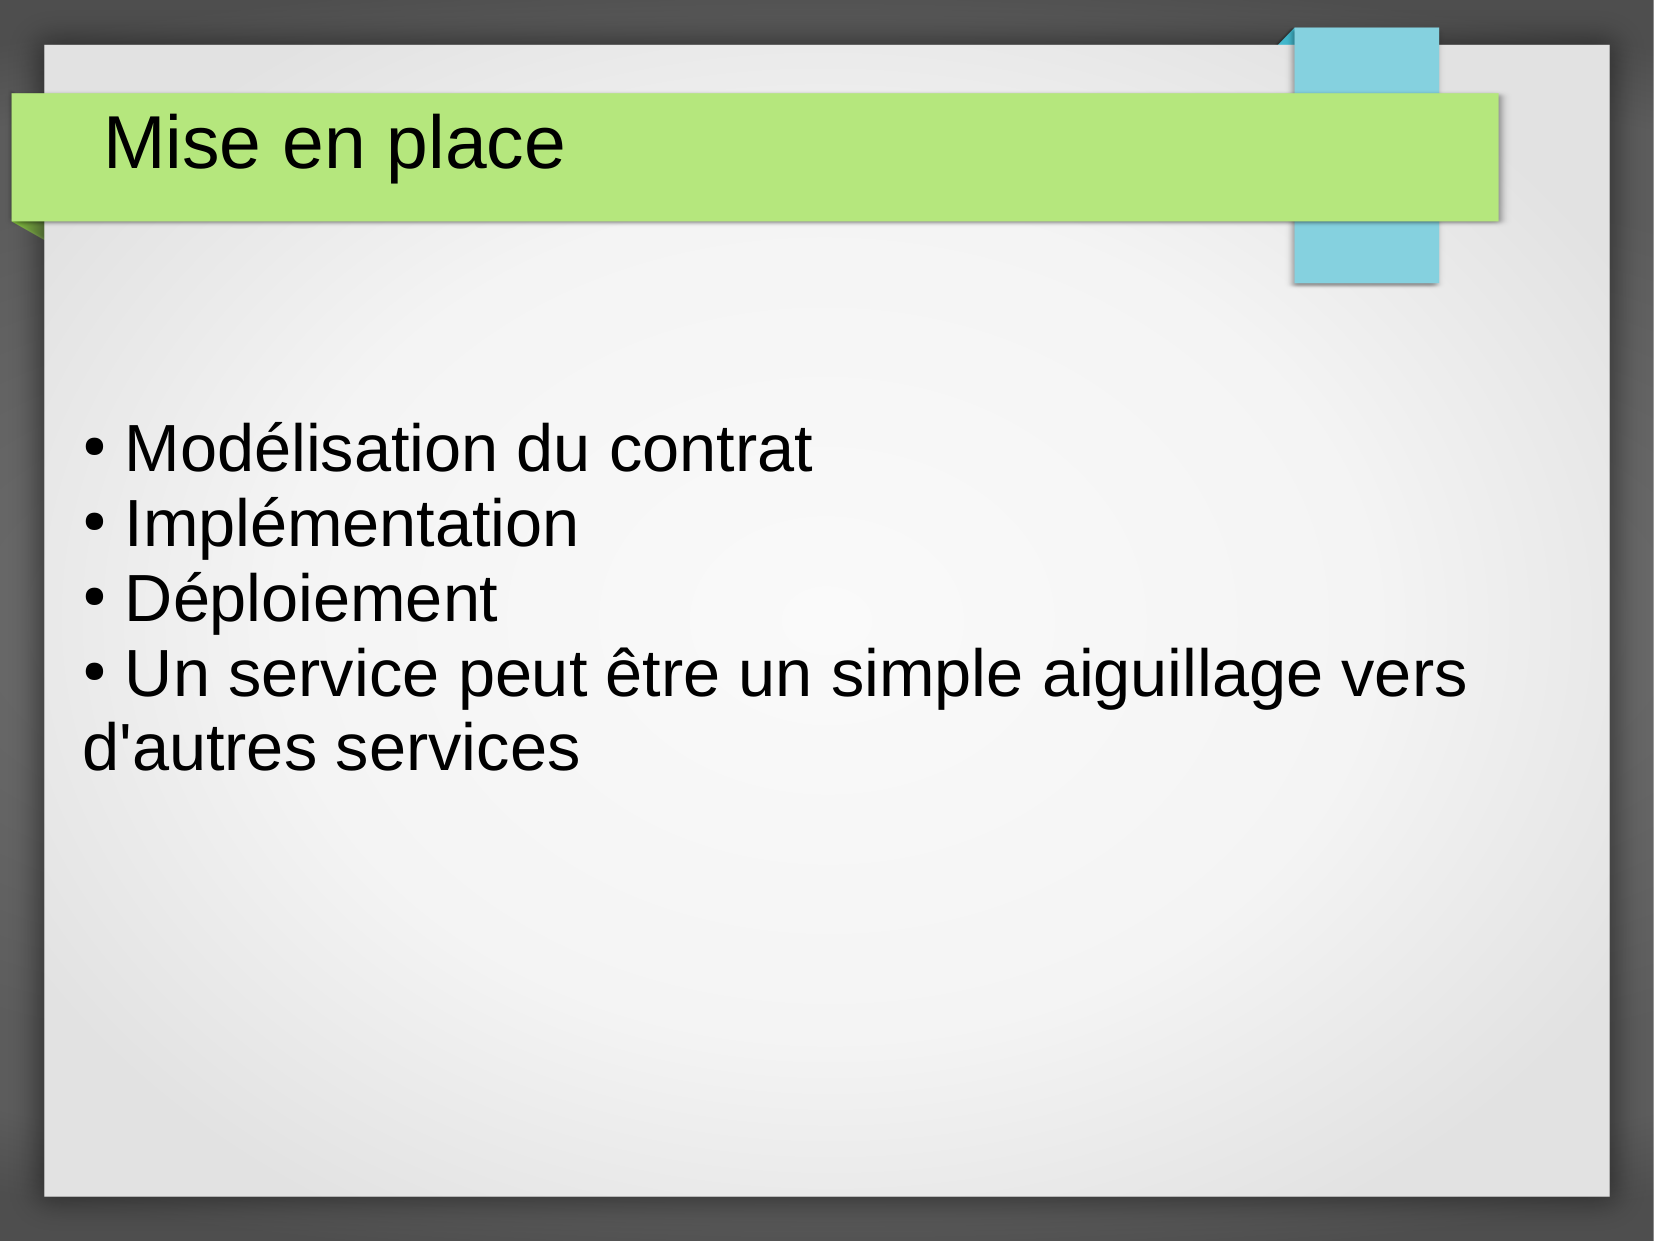

# Mise en place
 Modélisation du contrat
 Implémentation
 Déploiement
 Un service peut être un simple aiguillage vers d'autres services